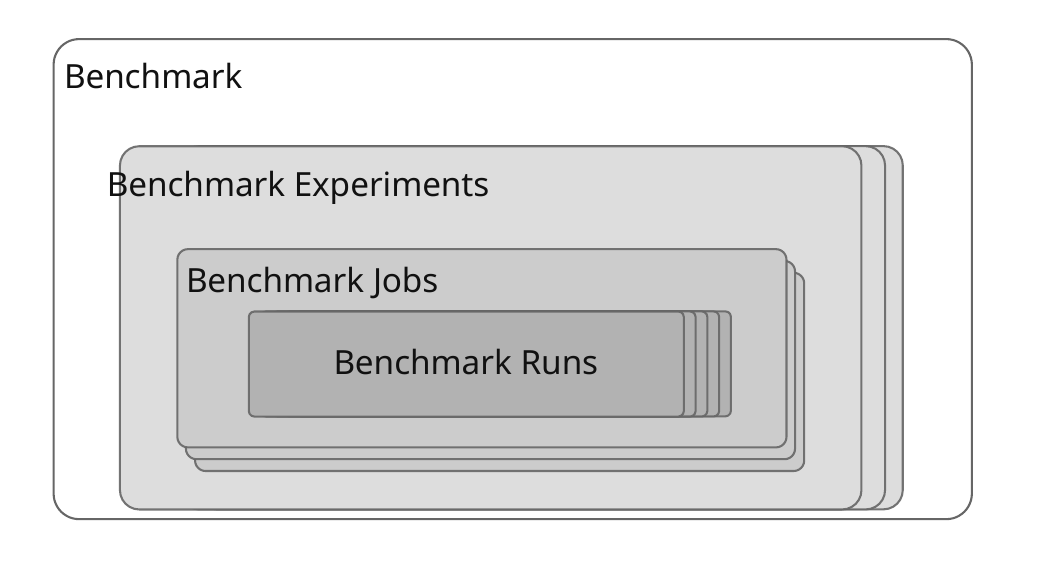

Benchmark
 Benchmark Experiments
 Benchmark Jobs
 Benchmark Runs